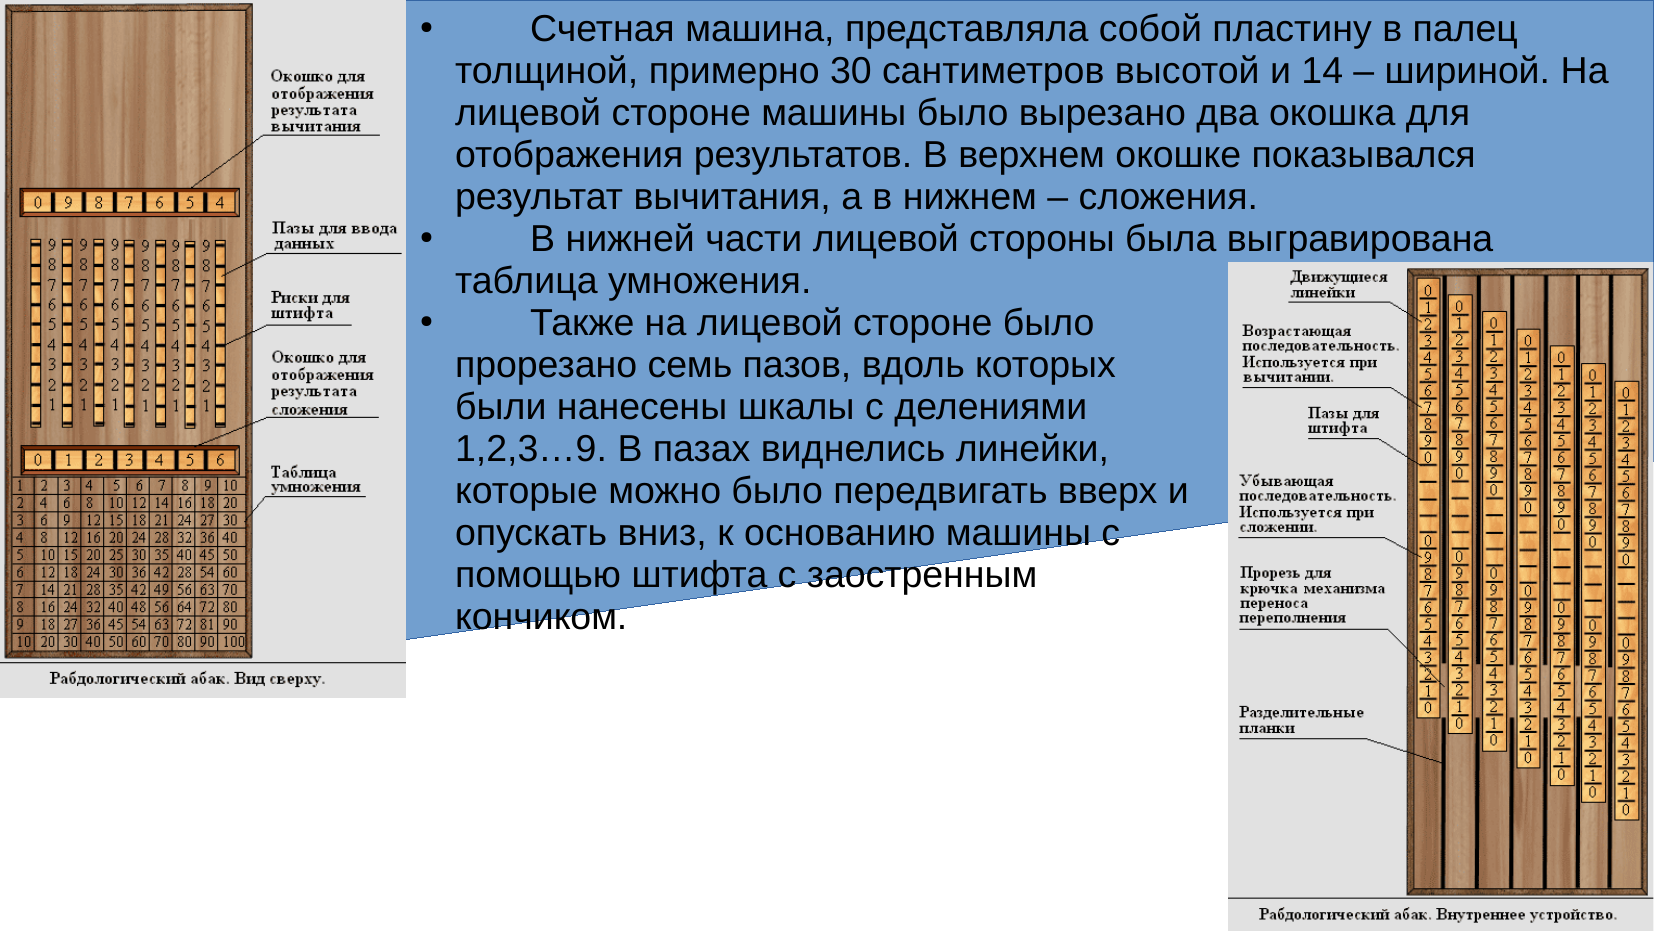

Счетная машина, представляла собой пластину в палец толщиной, примерно 30 сантиметров высотой и 14 – шириной. На лицевой стороне машины было вырезано два окошка для отображения результатов. В верхнем окошке показывался результат вычитания, а в нижнем – сложения.
	В нижней части лицевой стороны была выгравирована таблица умножения.
	Также на лицевой стороне было прорезано семь пазов, вдоль которых были нанесены шкалы с делениями 1,2,3…9. В пазах виднелись линейки, которые можно было передвигать вверх и опускать вниз, к основанию машины с помощью штифта с заостренным кончиком.